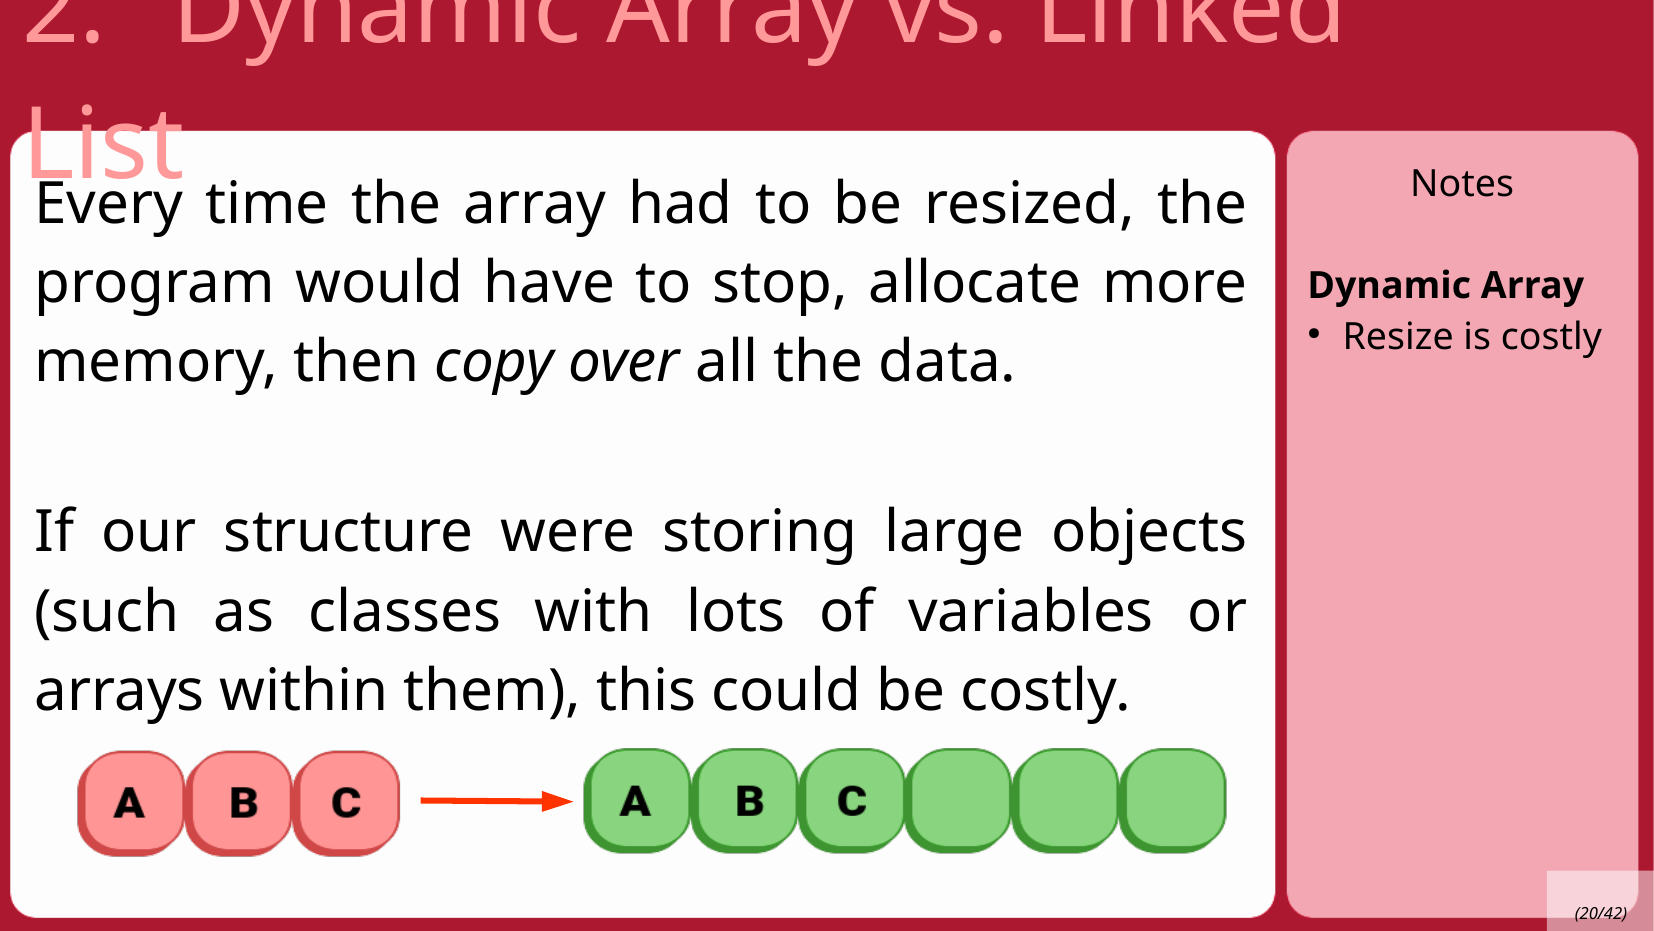

# 2.	Dynamic Array vs. Linked List
Notes
Dynamic Array
Resize is costly
Every time the array had to be resized, the program would have to stop, allocate more memory, then copy over all the data.
If our structure were storing large objects (such as classes with lots of variables or arrays within them), this could be costly.